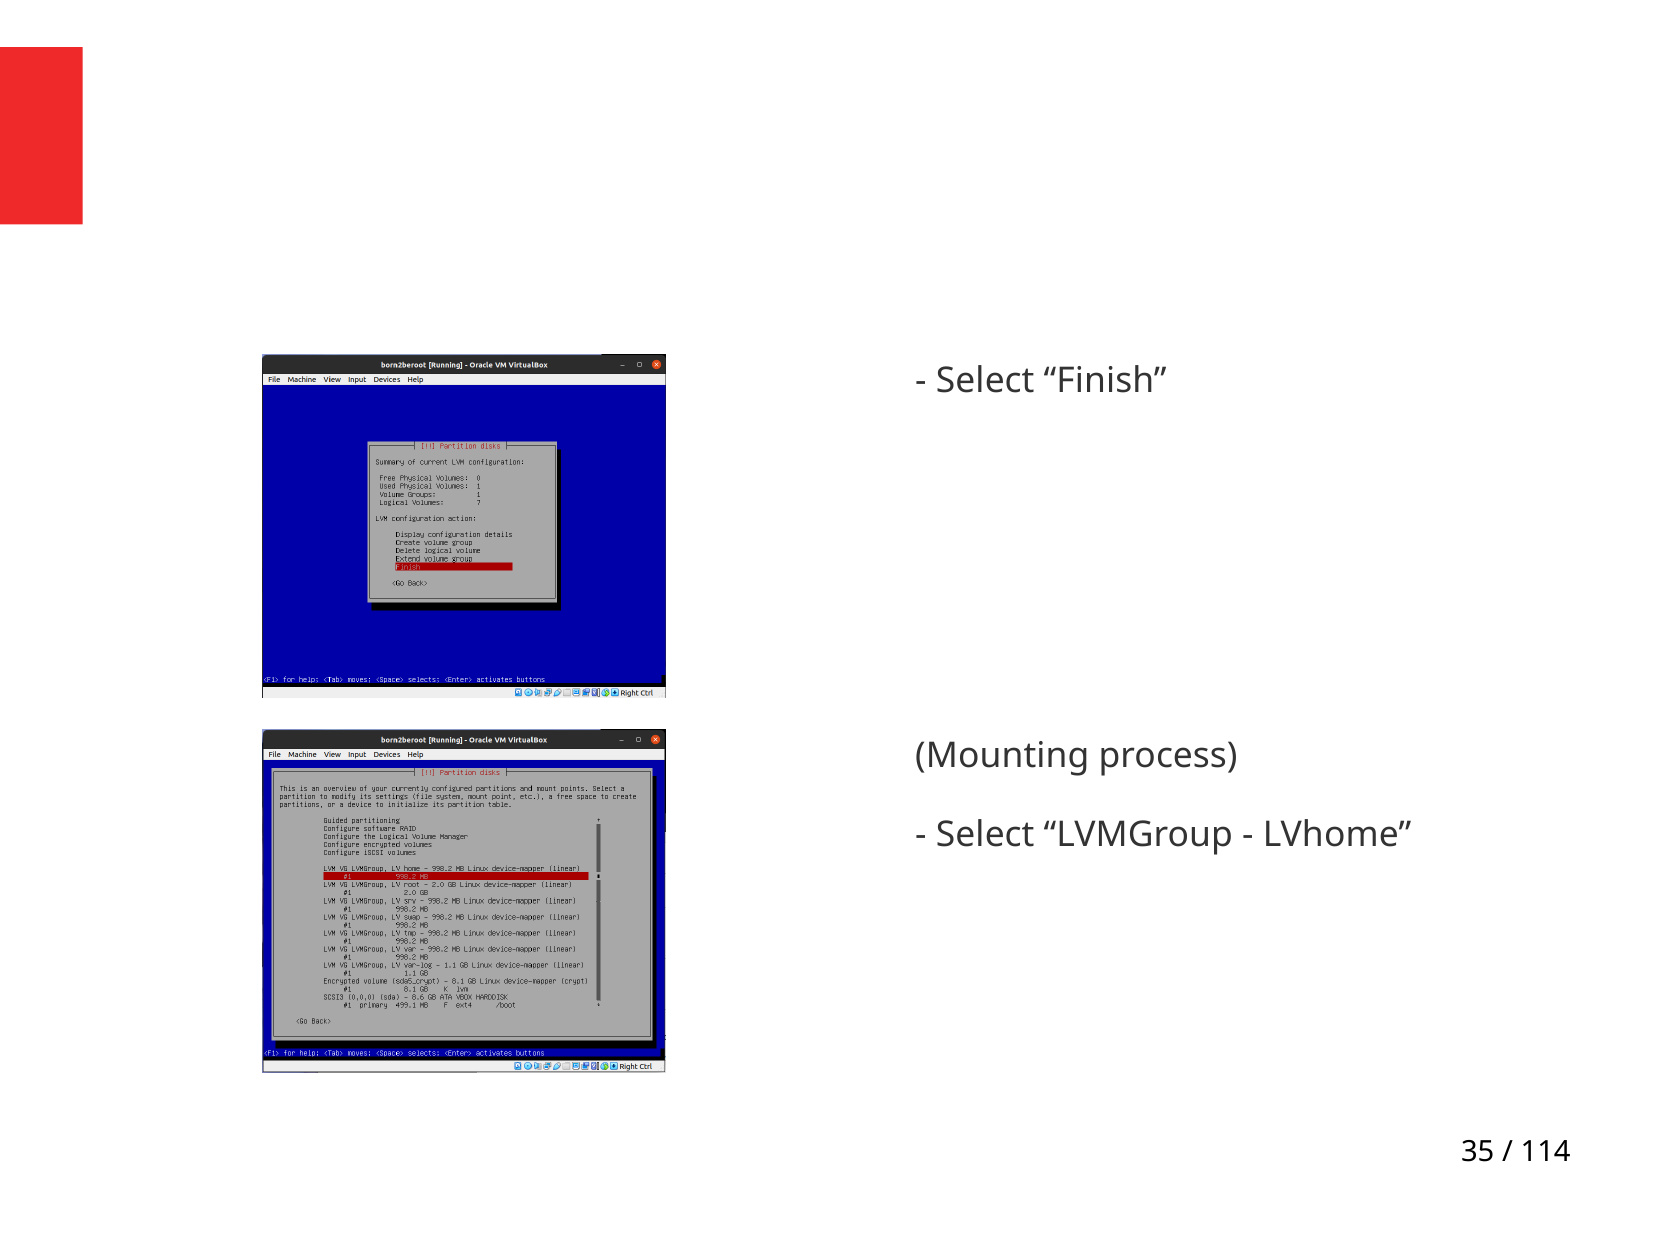

# - Select “Finish”
(Mounting process)
- Select “LVMGroup - LVhome”
35